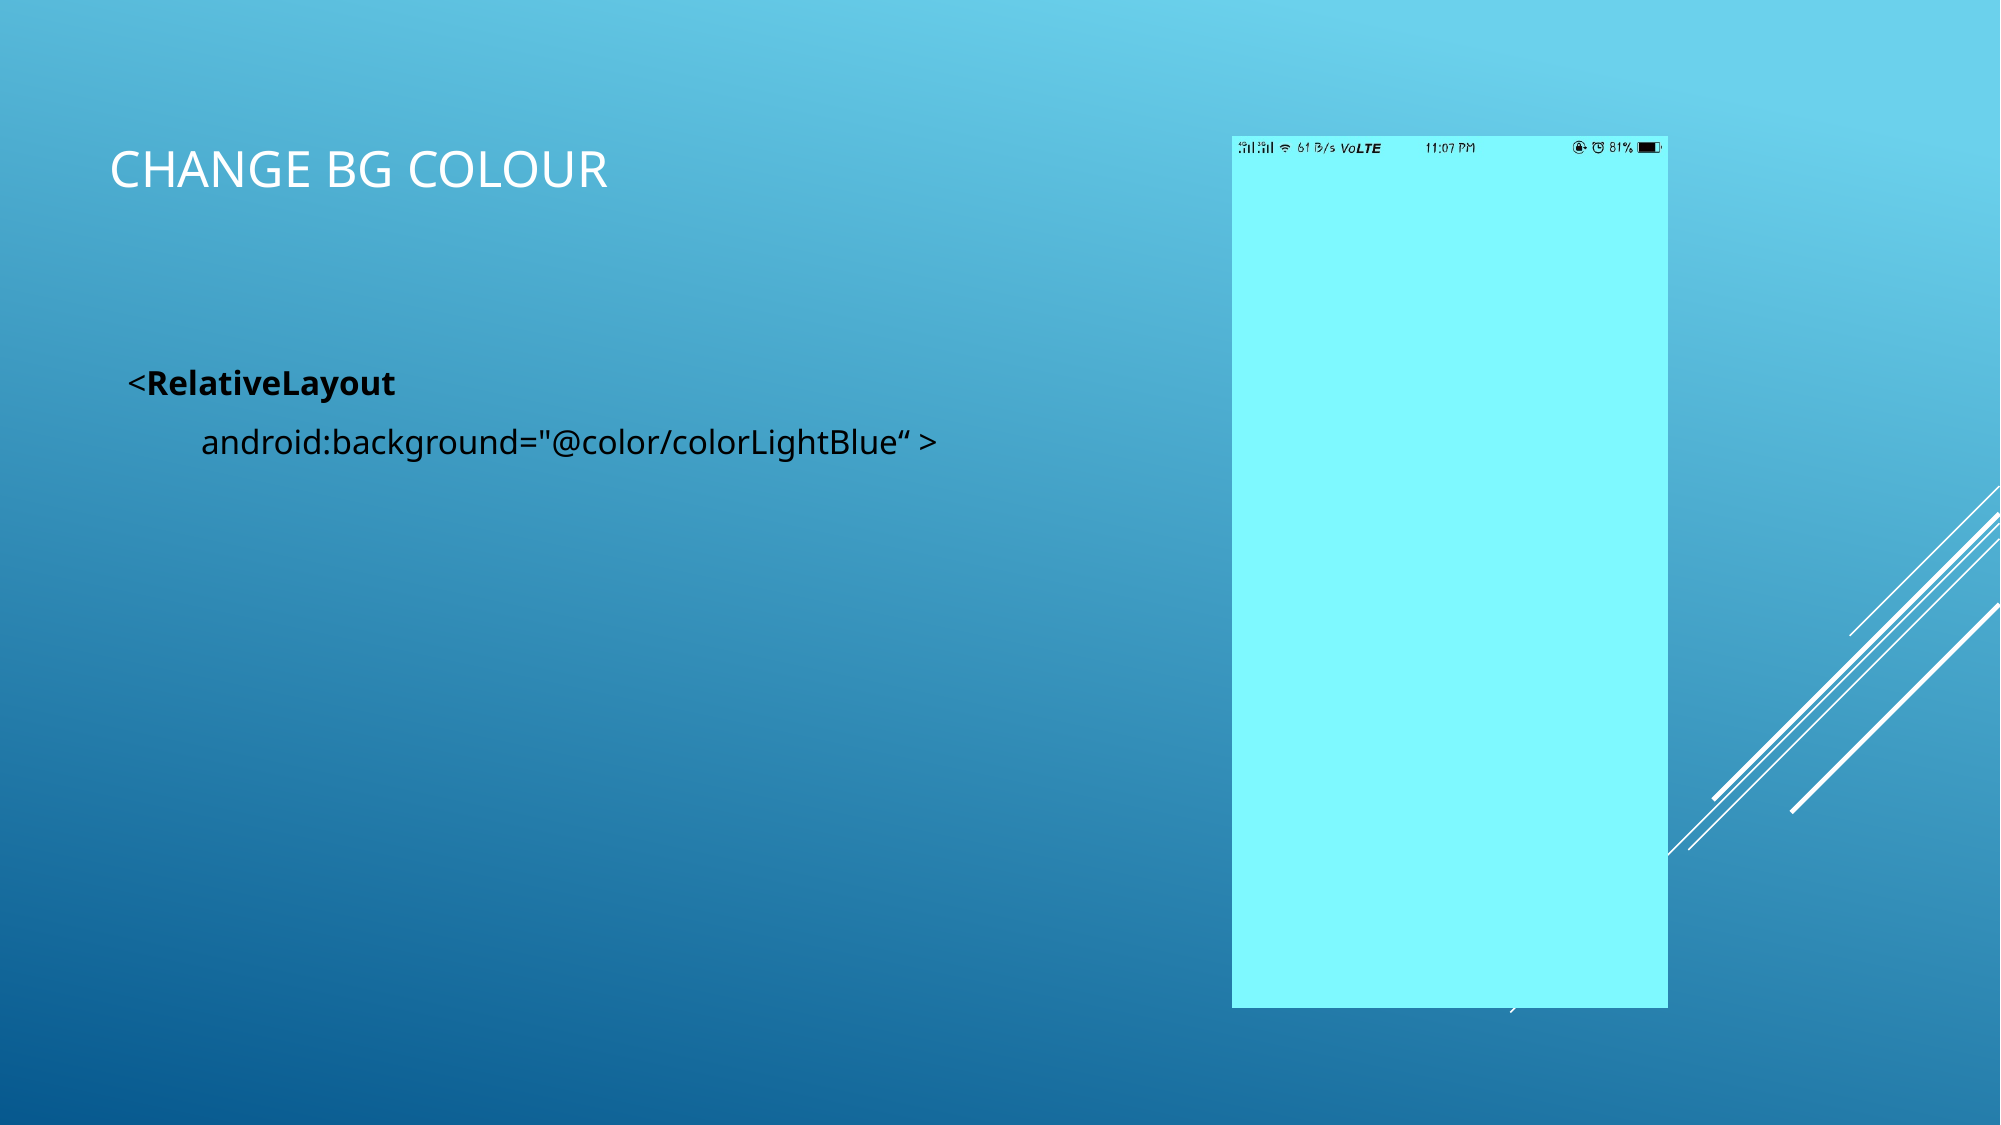

# Change Bg Colour
<RelativeLayout
	android:background="@color/colorLightBlue“ >